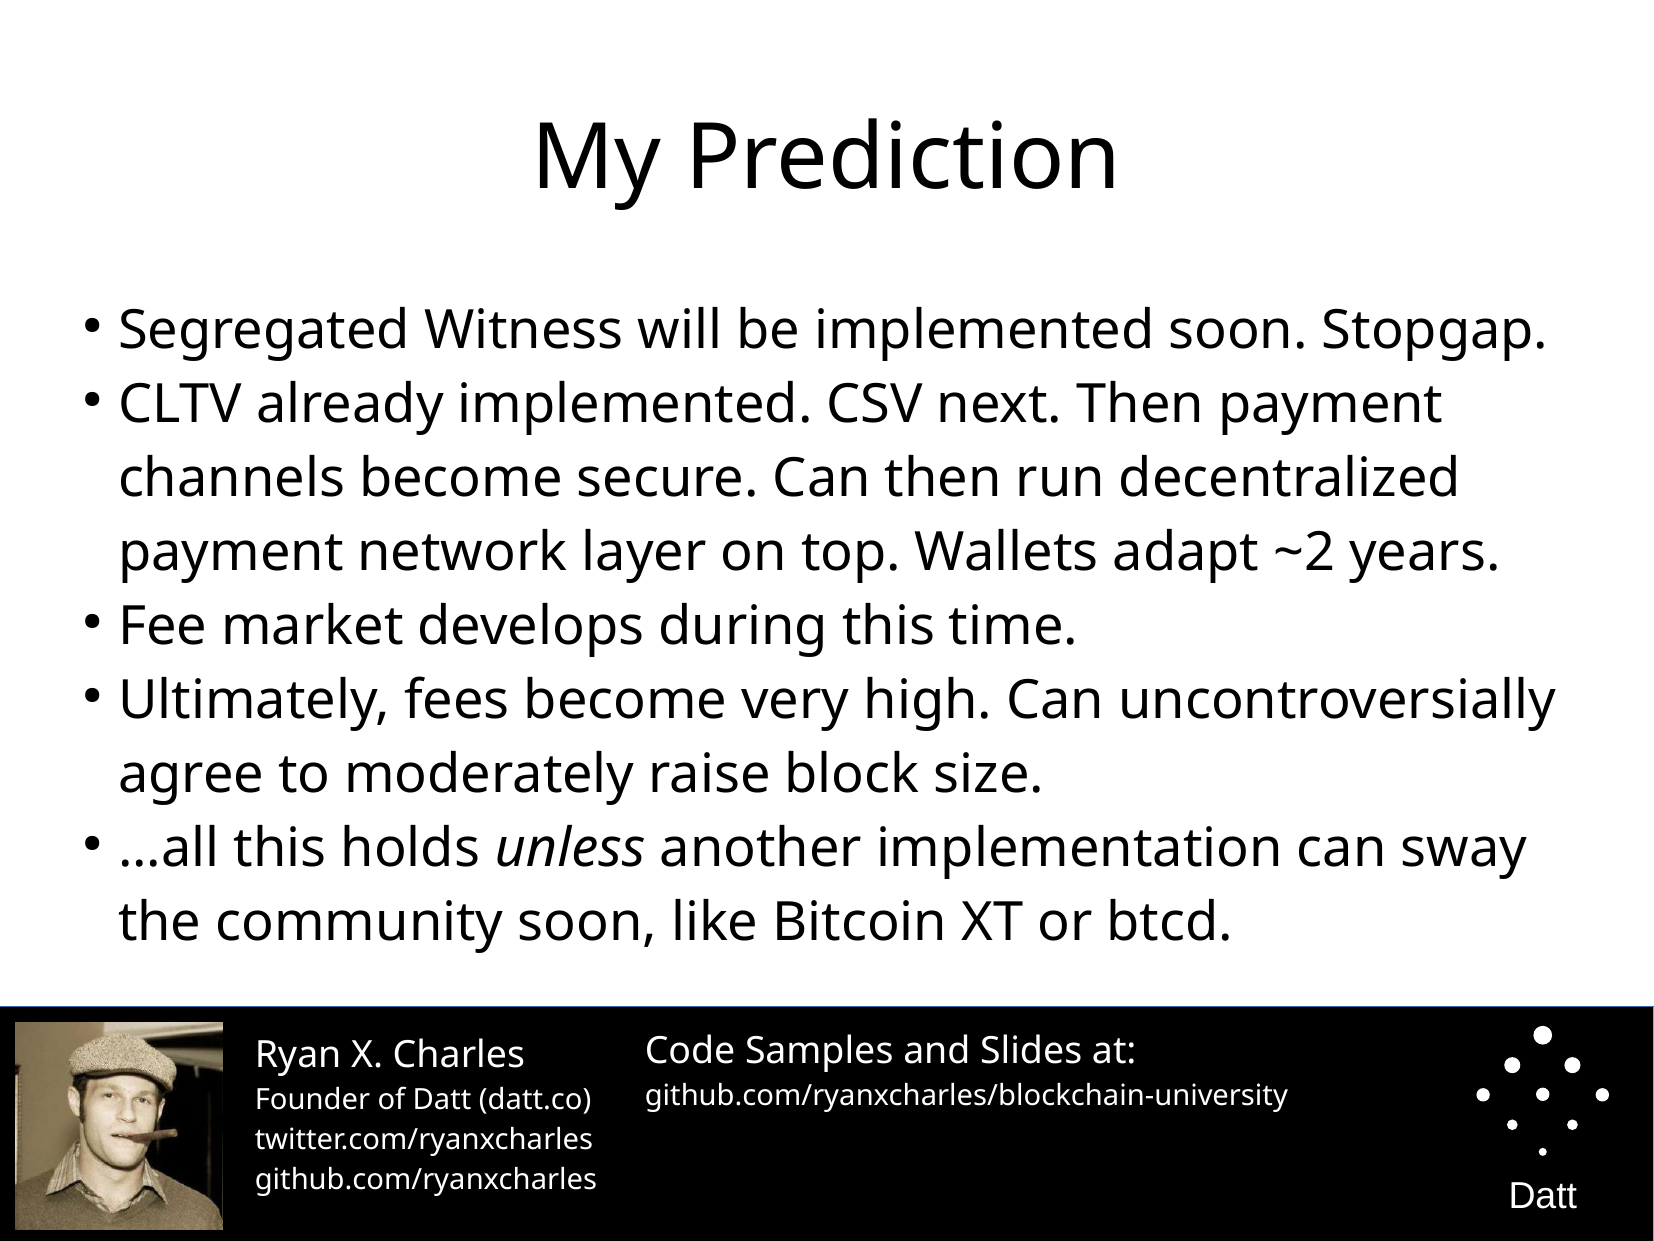

# My Prediction
Segregated Witness will be implemented soon. Stopgap.
CLTV already implemented. CSV next. Then payment channels become secure. Can then run decentralized payment network layer on top. Wallets adapt ~2 years.
Fee market develops during this time.
Ultimately, fees become very high. Can uncontroversially agree to moderately raise block size.
...all this holds unless another implementation can sway the community soon, like Bitcoin XT or btcd.
Code Samples and Slides at:
github.com/ryanxcharles/blockchain-university
Ryan X. Charles
Founder of Datt (datt.co)
twitter.com/ryanxcharles
github.com/ryanxcharles
Datt